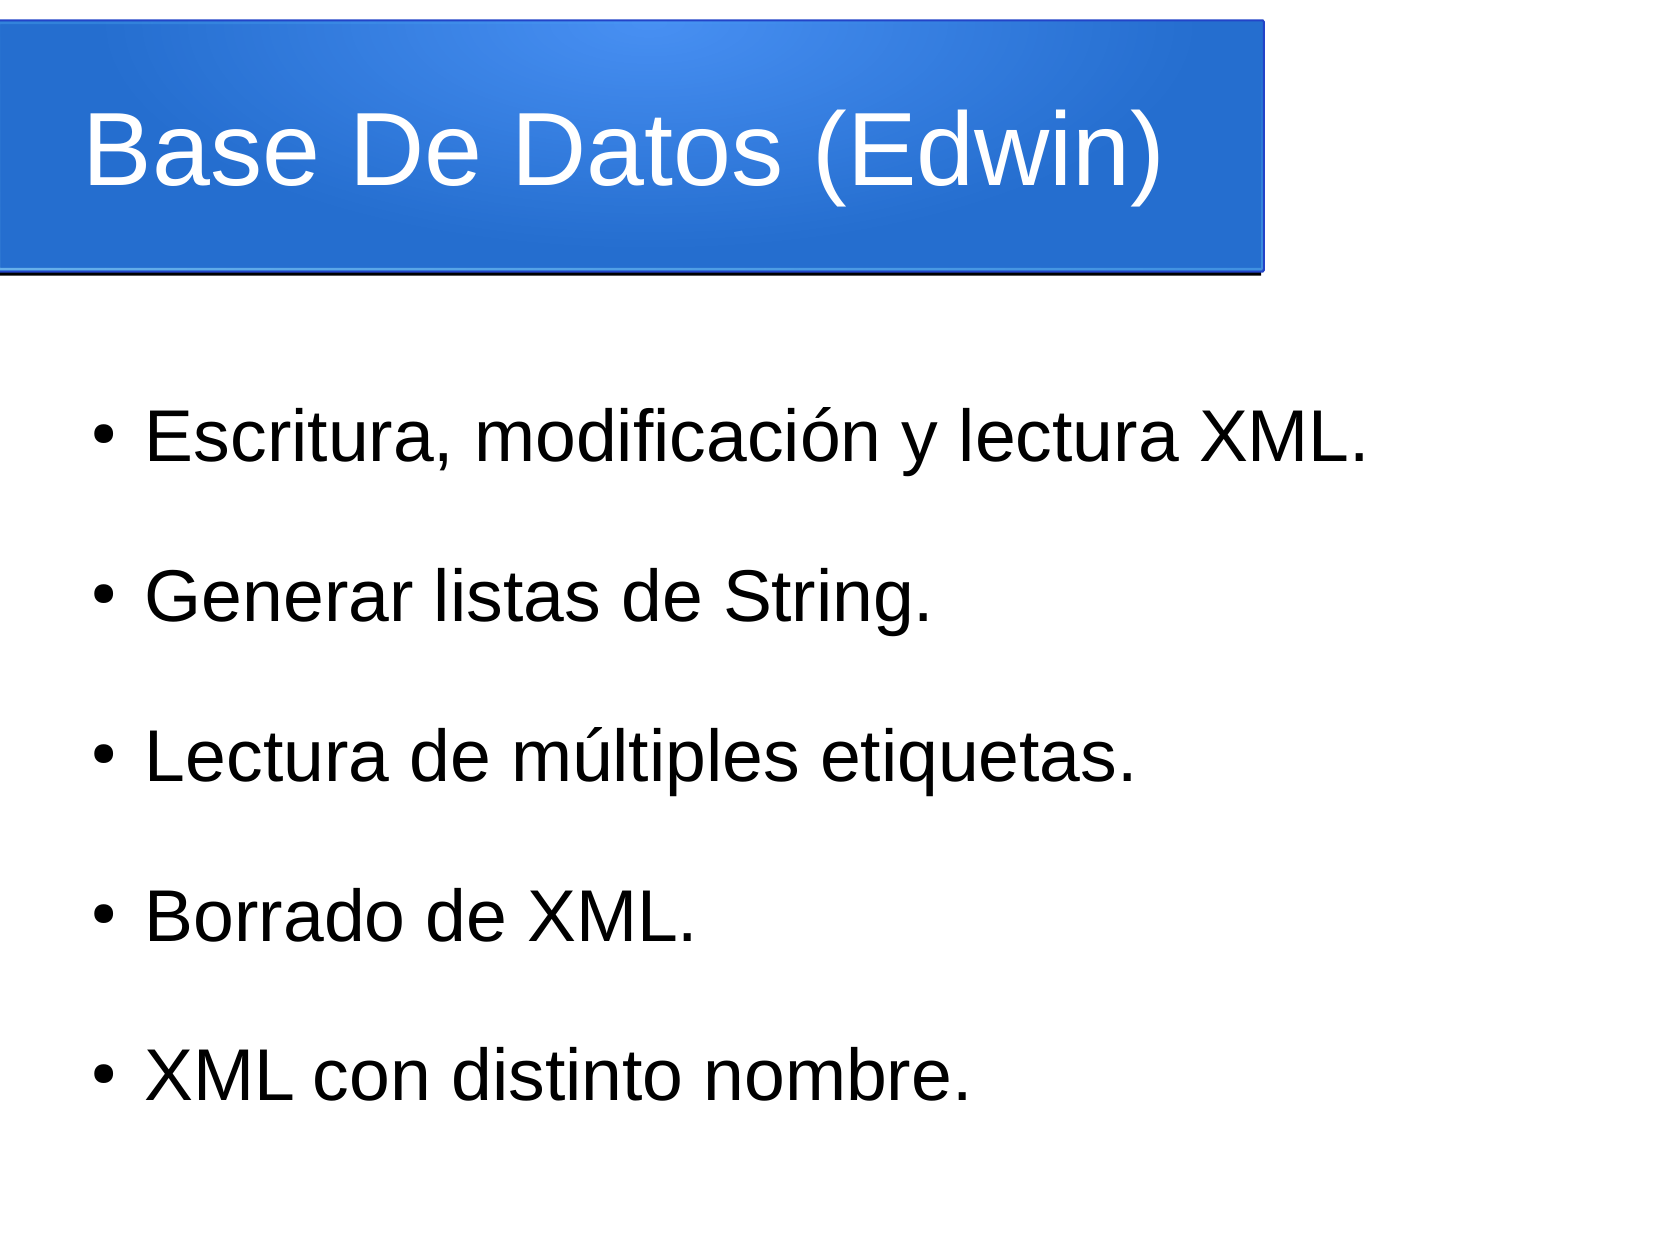

# Base De Datos (Edwin)
Escritura, modificación y lectura XML.
Generar listas de String.
Lectura de múltiples etiquetas.
Borrado de XML.
XML con distinto nombre.